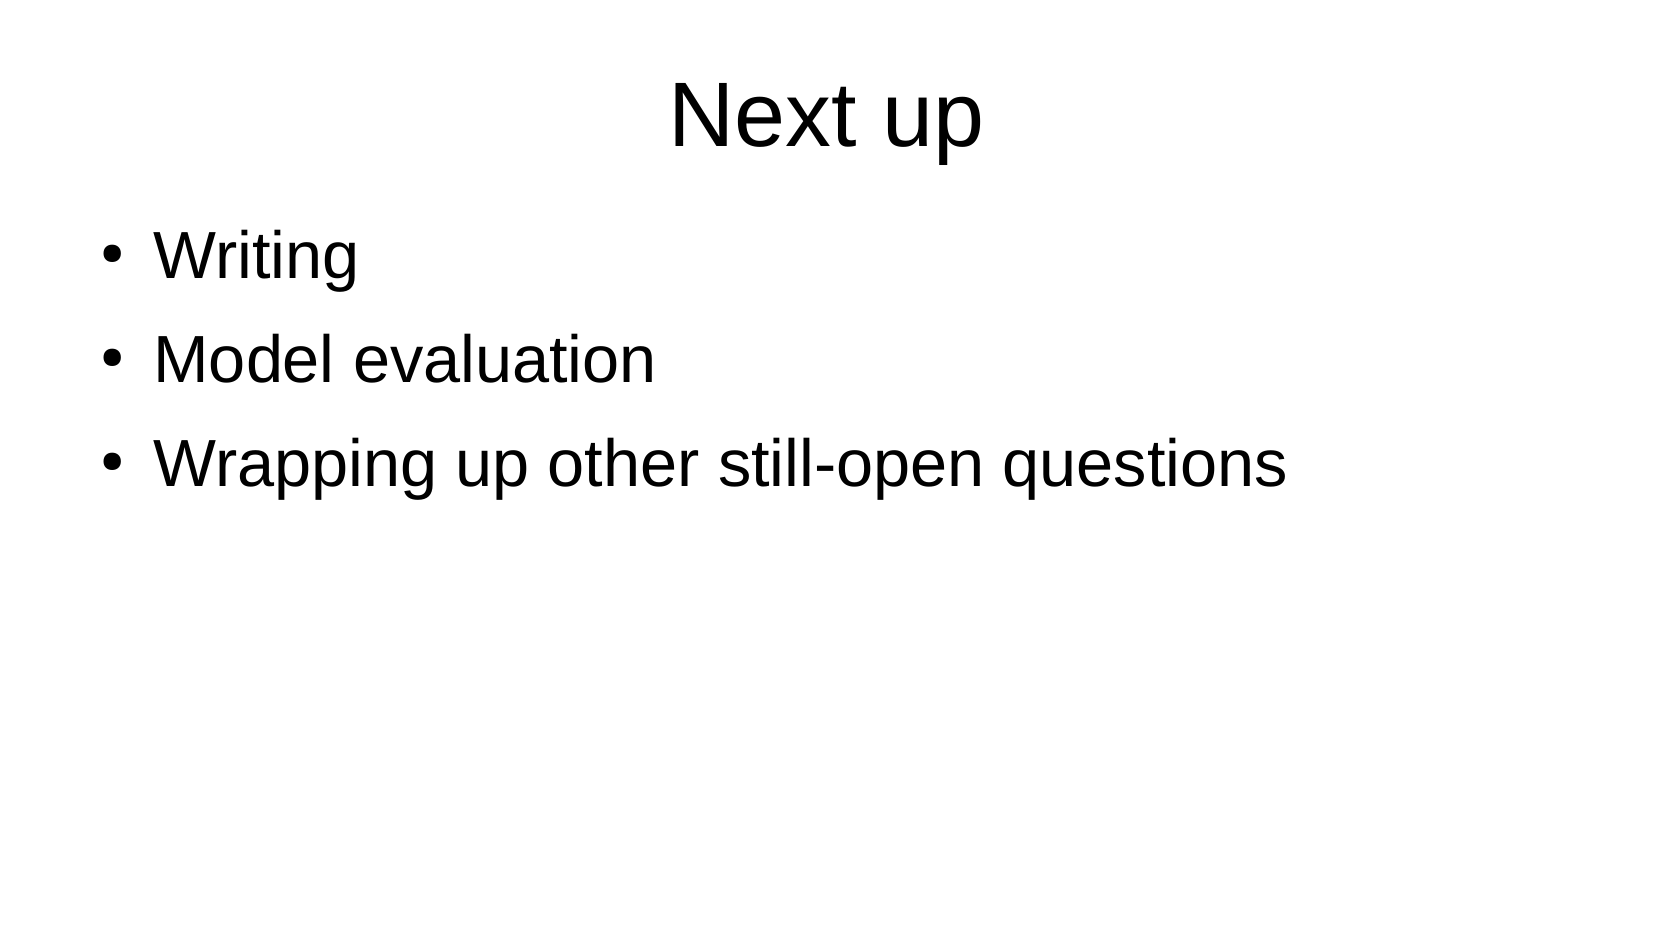

# Next up
Writing
Model evaluation
Wrapping up other still-open questions